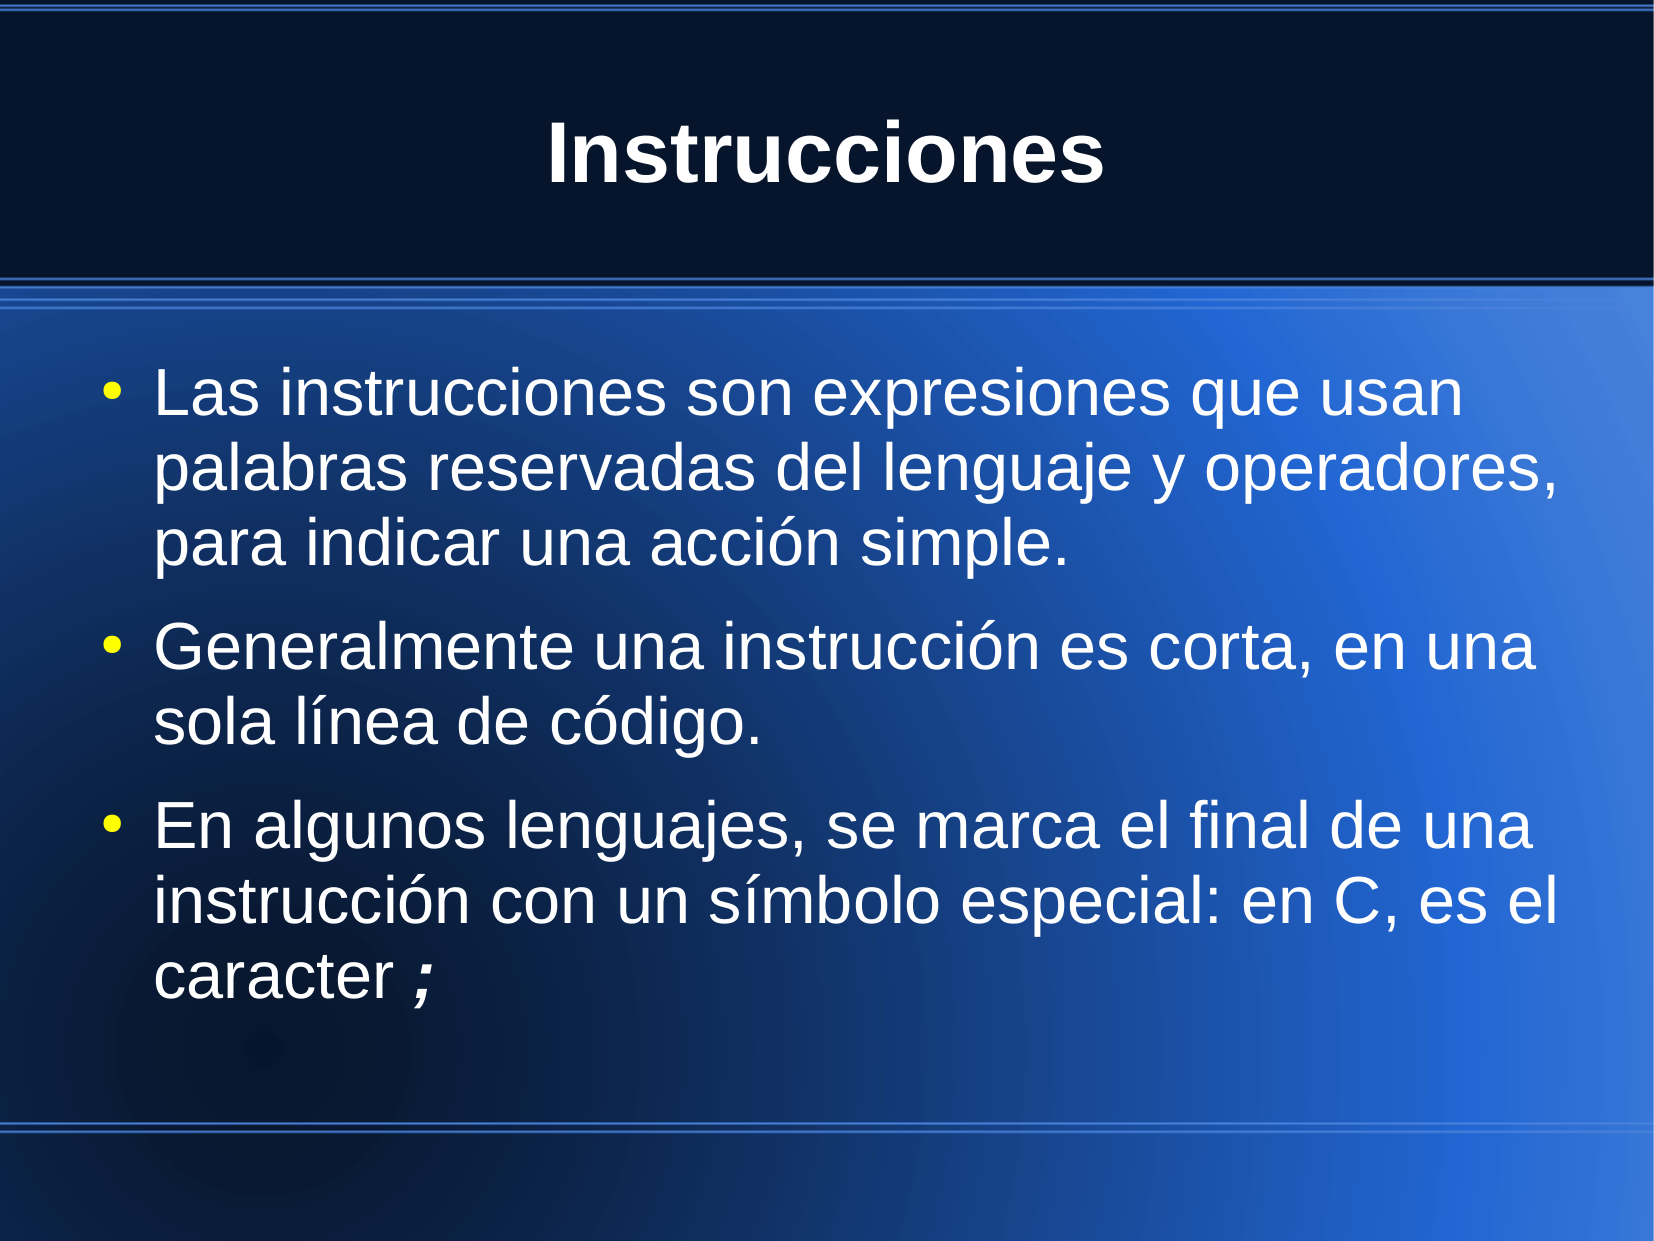

# Instrucciones
Las instrucciones son expresiones que usan palabras reservadas del lenguaje y operadores, para indicar una acción simple.
Generalmente una instrucción es corta, en una sola línea de código.
En algunos lenguajes, se marca el final de una instrucción con un símbolo especial: en C, es el caracter ;